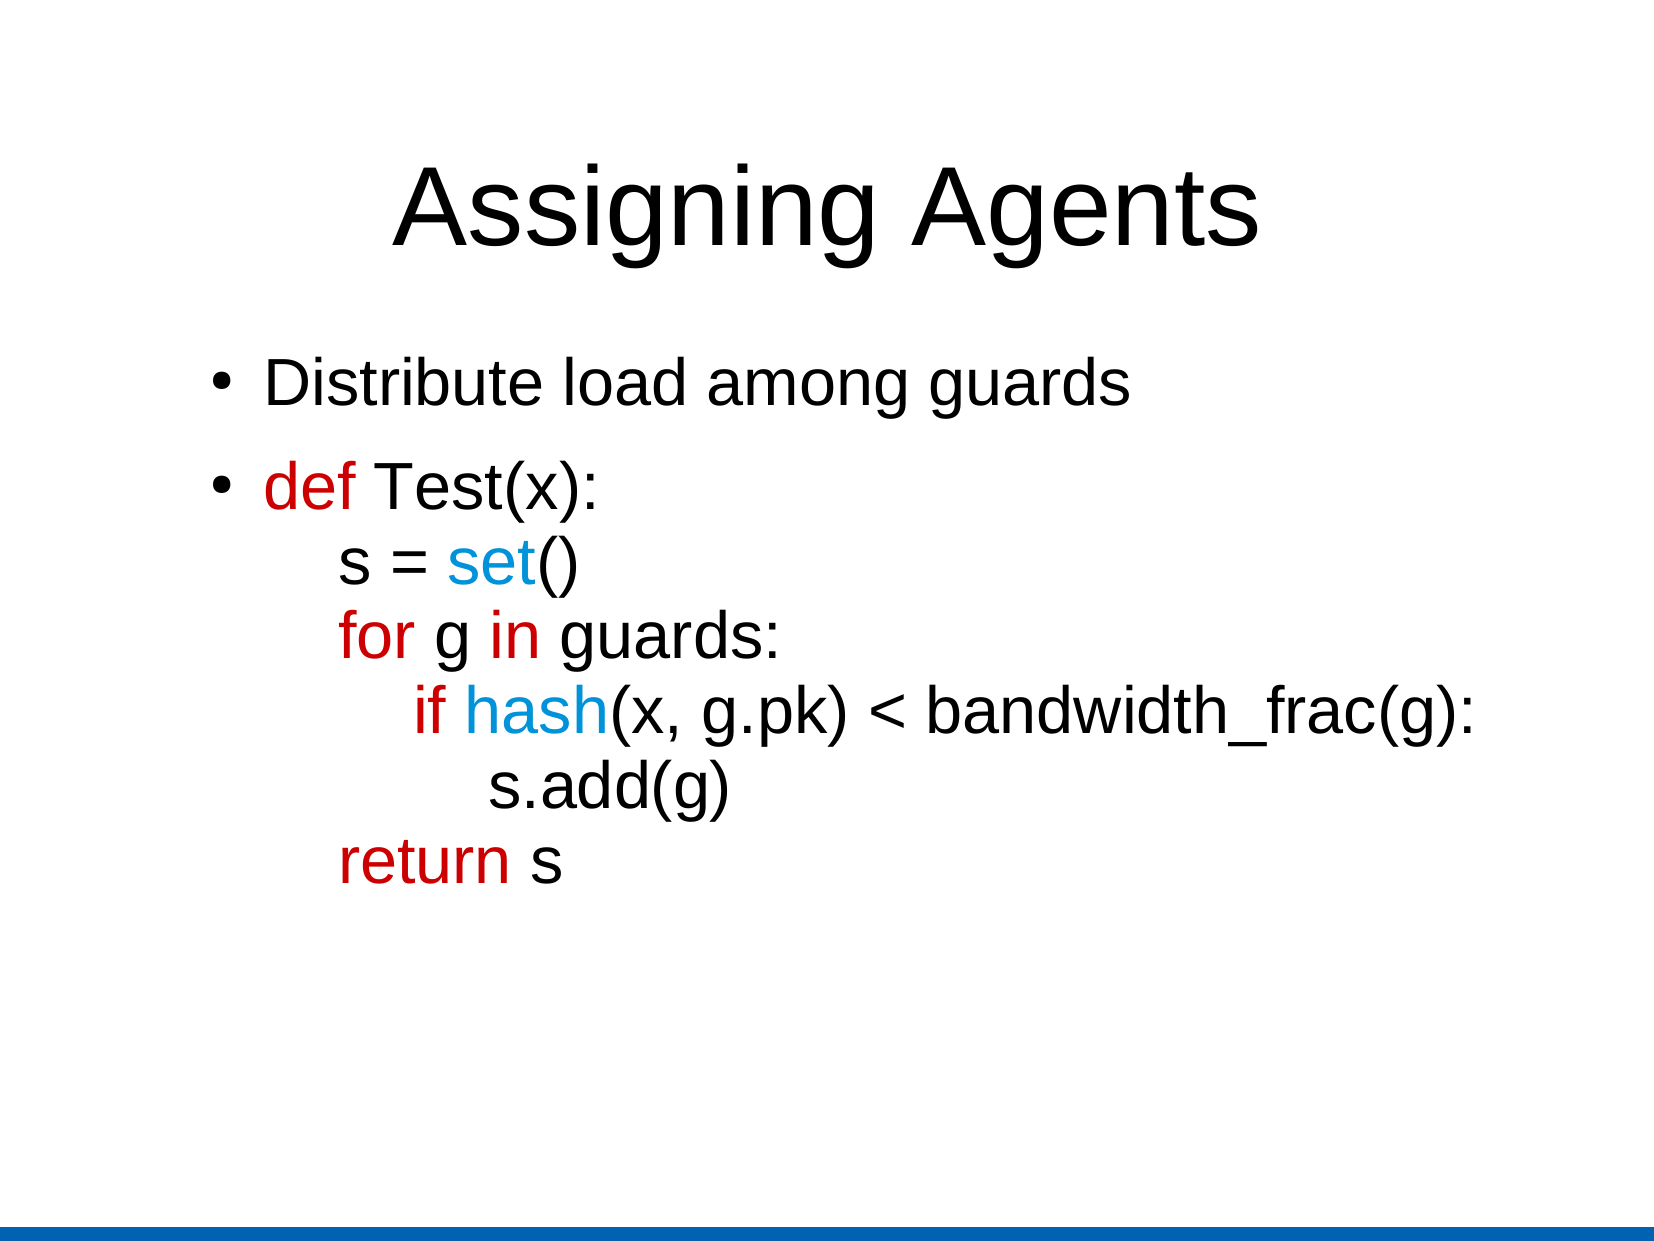

# Assigning Agents
Distribute load among guards
def Test(x):
	s = set()
	for g in guards:
		if hash(x, g.pk) < bandwidth_frac(g):
			s.add(g)
	return s